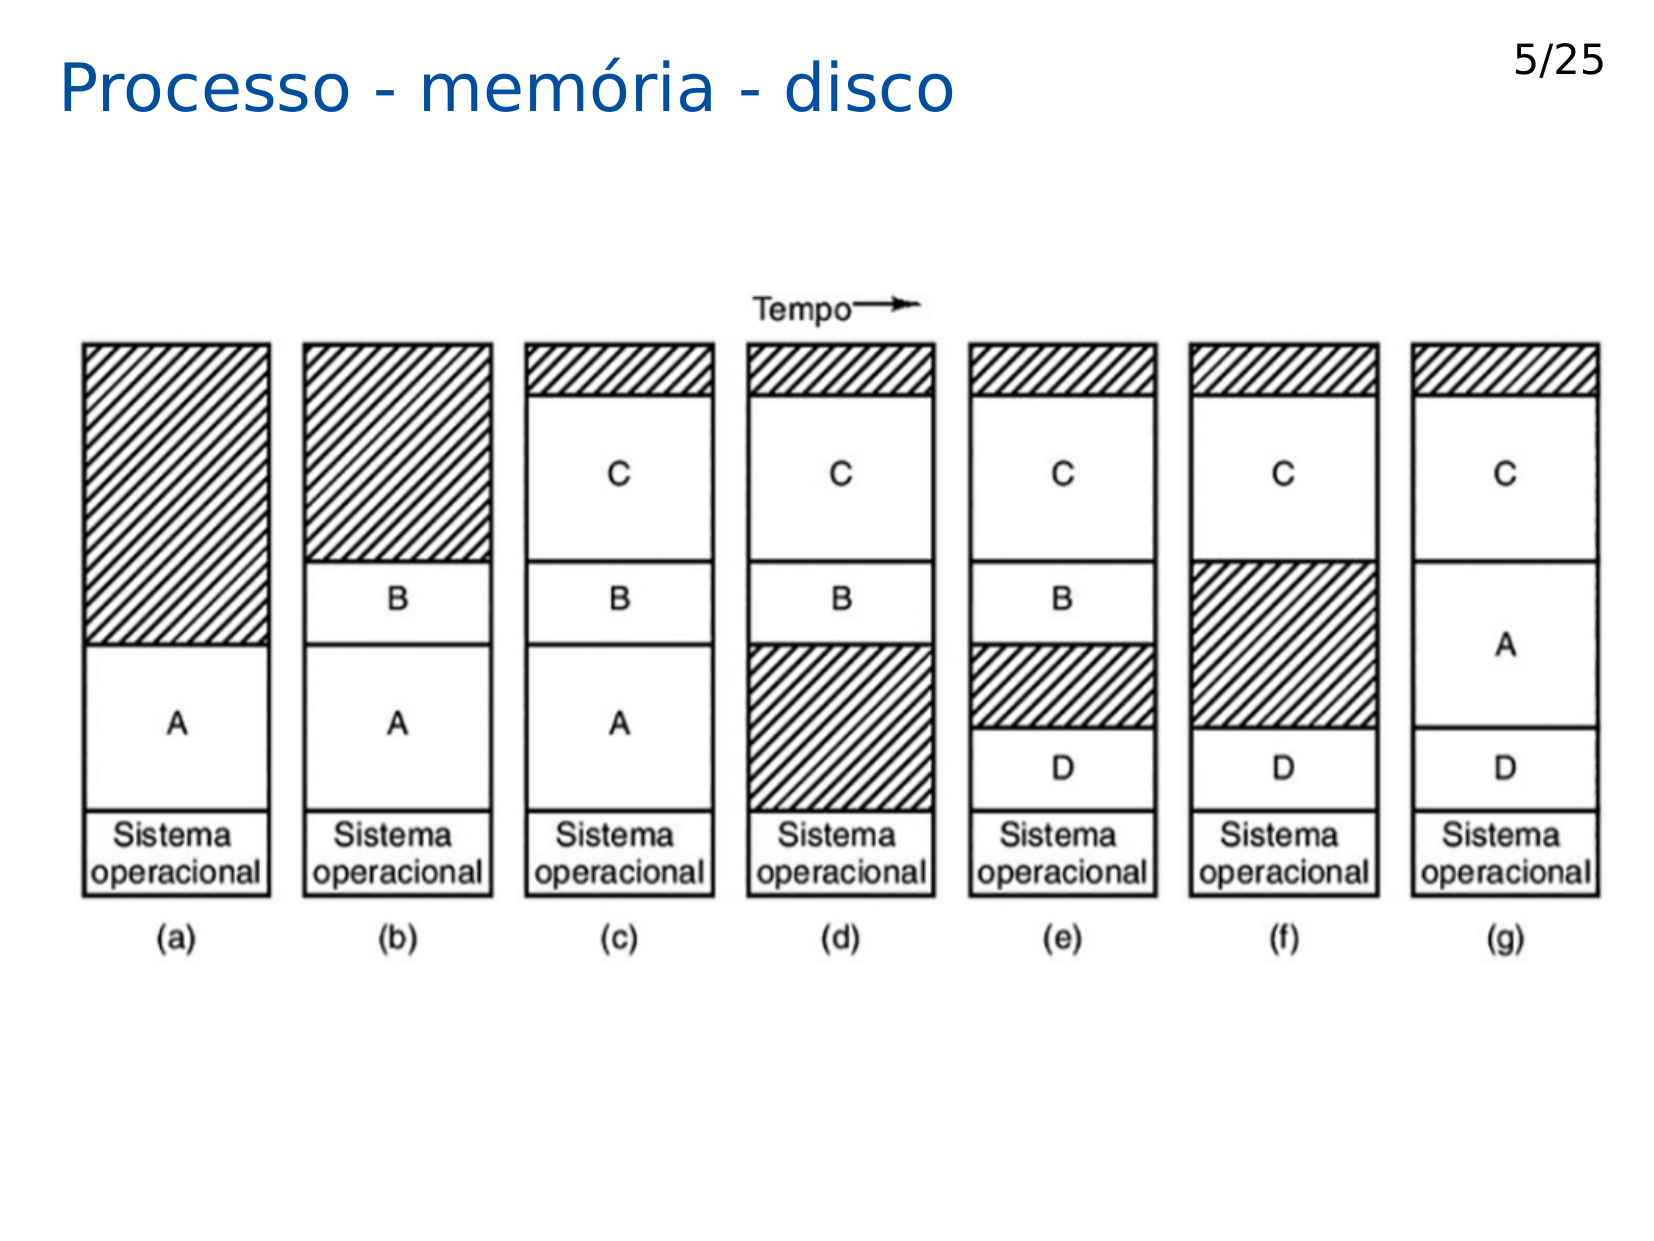

# Processo - memória - disco
5